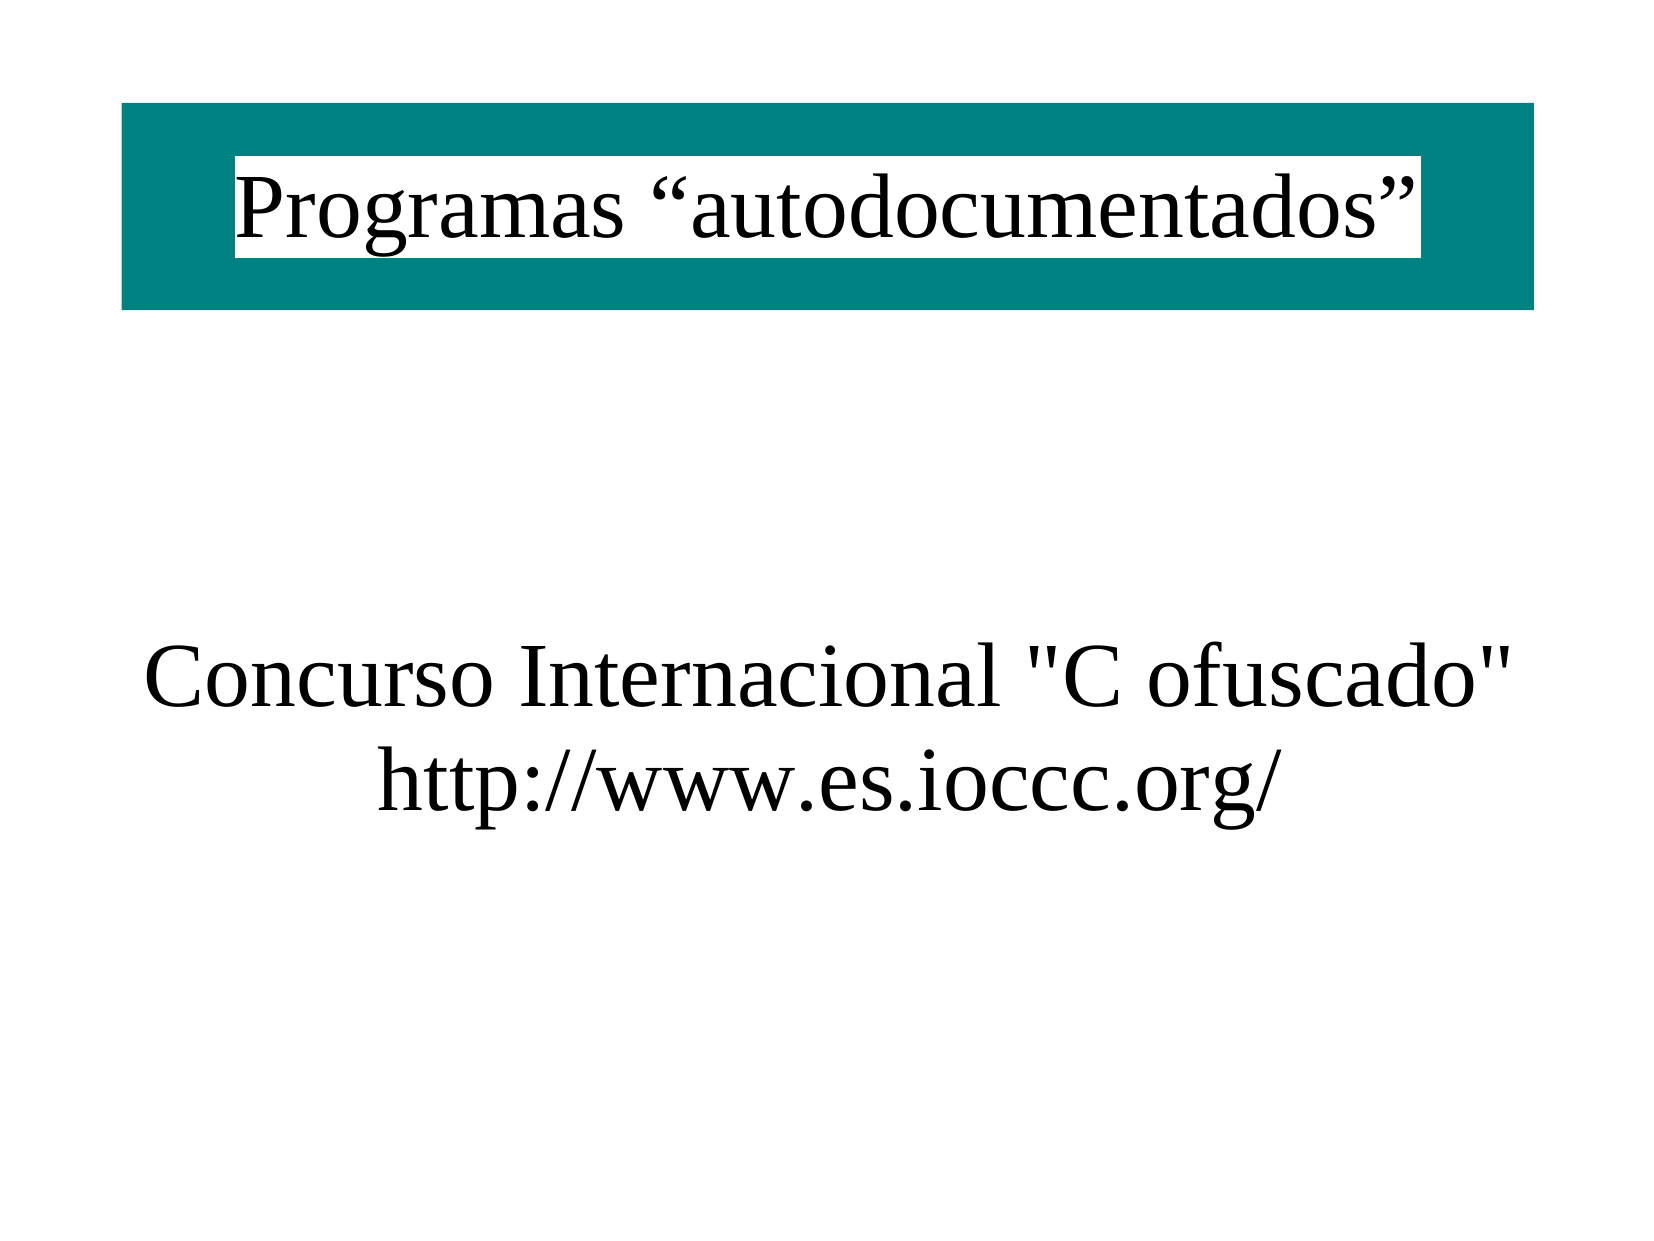

# Programas “autodocumentados”
Concurso Internacional "C ofuscado"
http://www.es.ioccc.org/